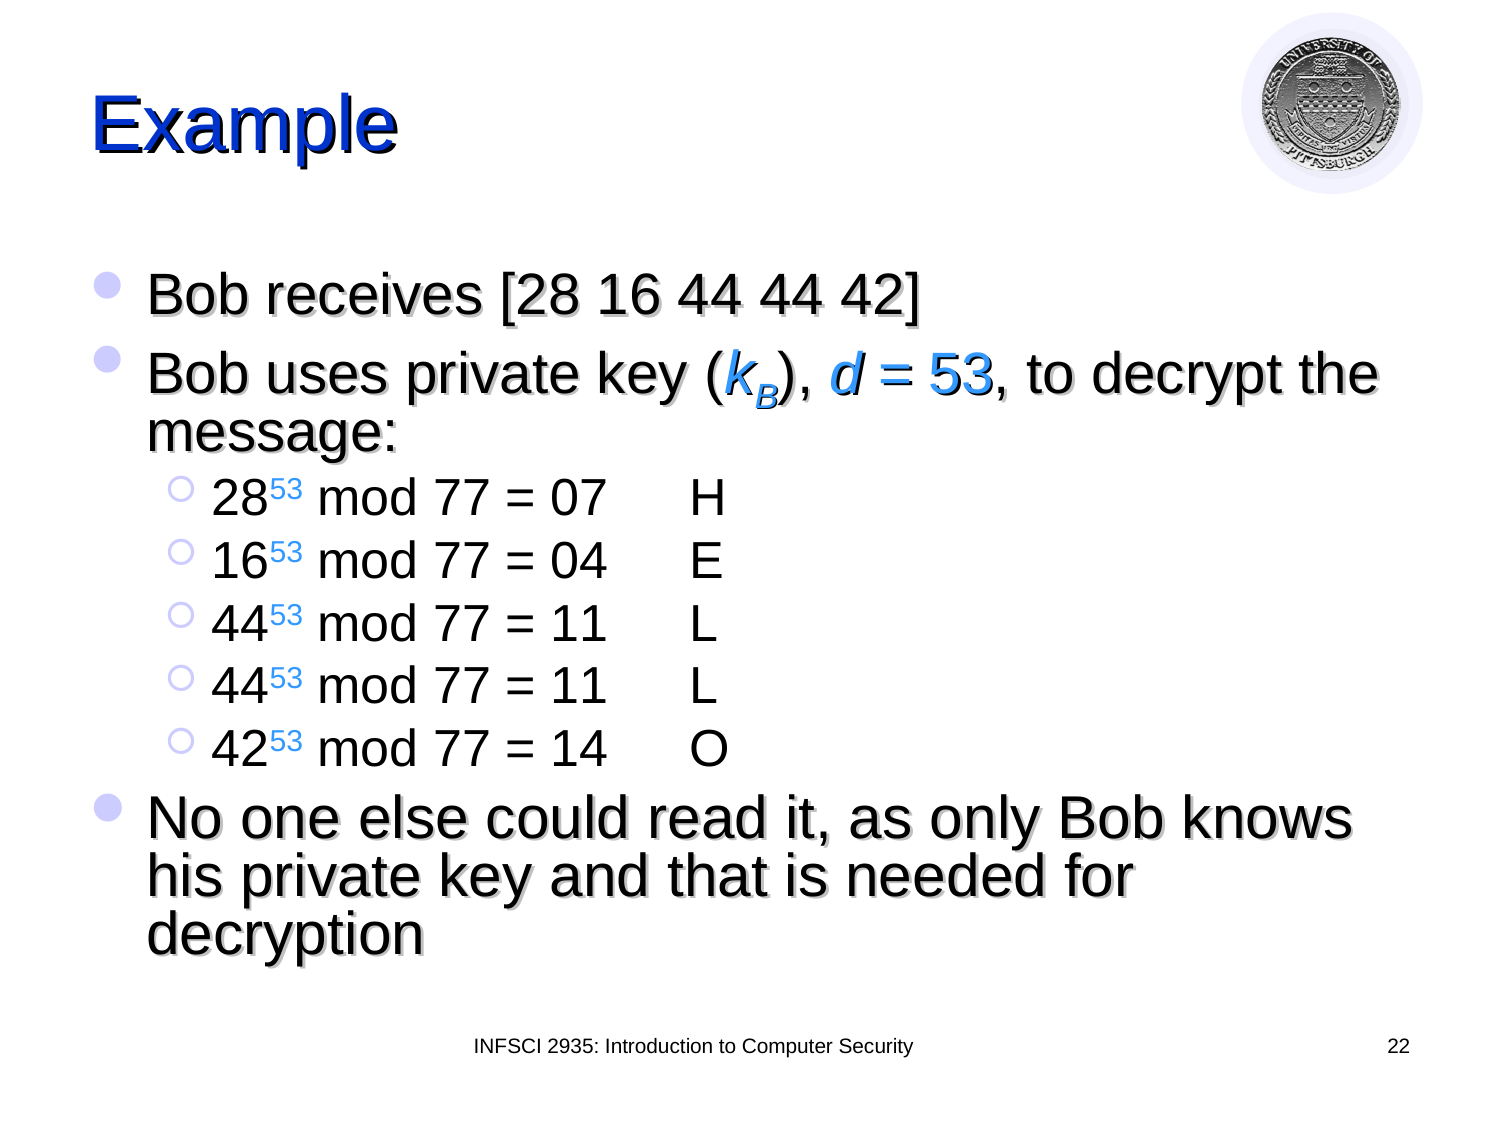

# Example
Bob receives [28 16 44 44 42]
Bob uses private key (kB), d = 53, to decrypt the message:
2853 mod 77 = 07	H
1653 mod 77 = 04	E
4453 mod 77 = 11	L
4453 mod 77 = 11	L
4253 mod 77 = 14	O
No one else could read it, as only Bob knows his private key and that is needed for decryption
22